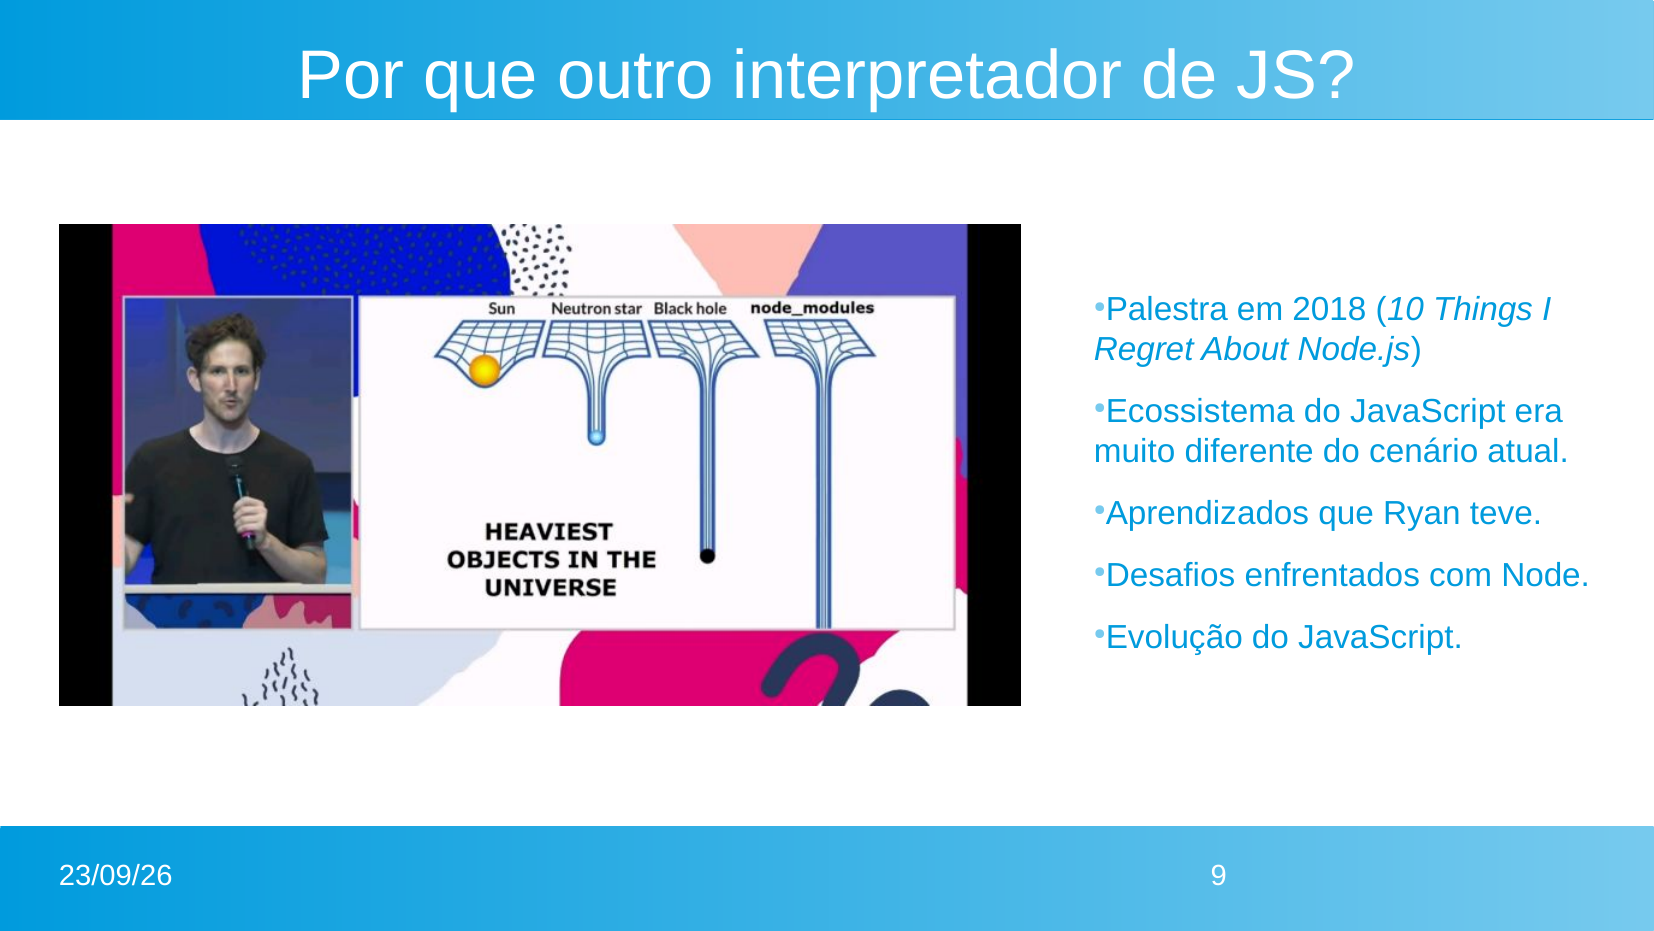

# Por que outro interpretador de JS?
Palestra em 2018 (10 Things I Regret About Node.js)
Ecossistema do JavaScript era muito diferente do cenário atual.
Aprendizados que Ryan teve.
Desafios enfrentados com Node.
Evolução do JavaScript.